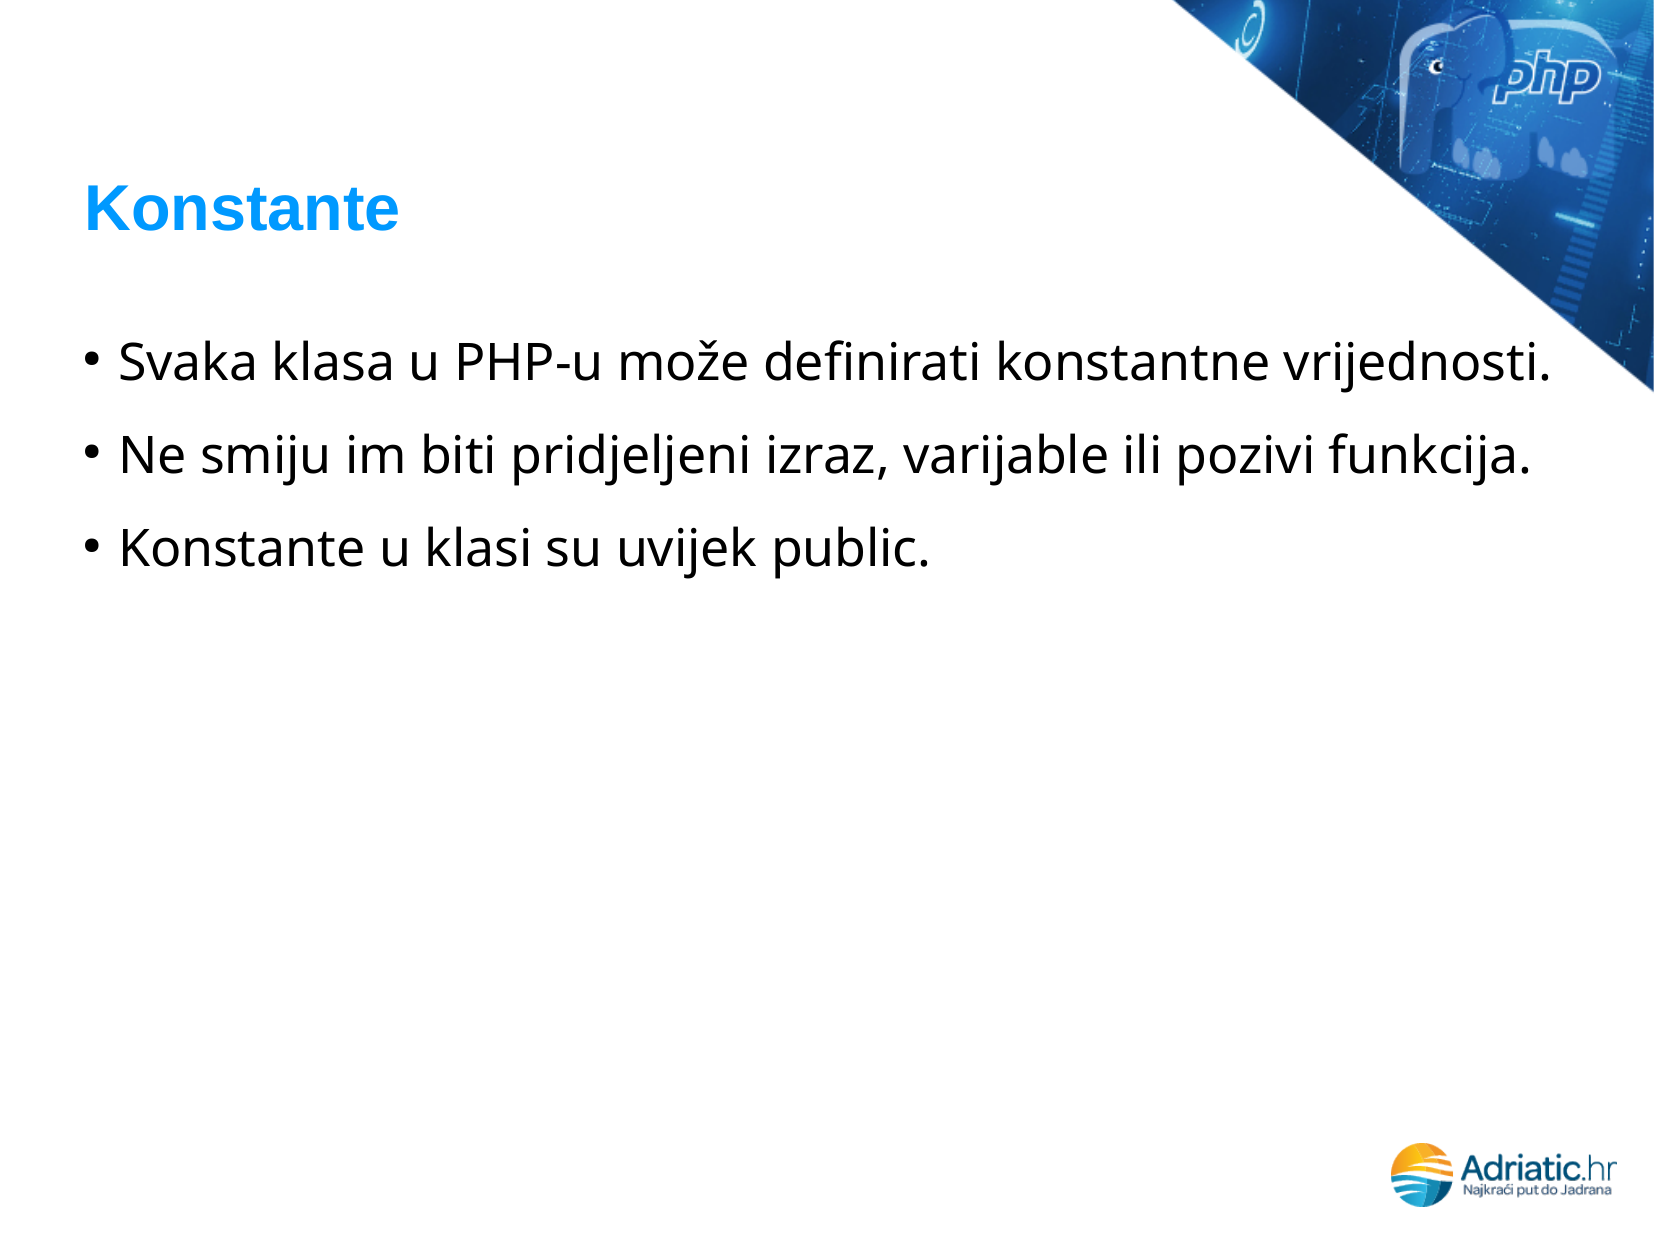

# Konstante
Svaka klasa u PHP-u može definirati konstantne vrijednosti.
Ne smiju im biti pridjeljeni izraz, varijable ili pozivi funkcija.
Konstante u klasi su uvijek public.